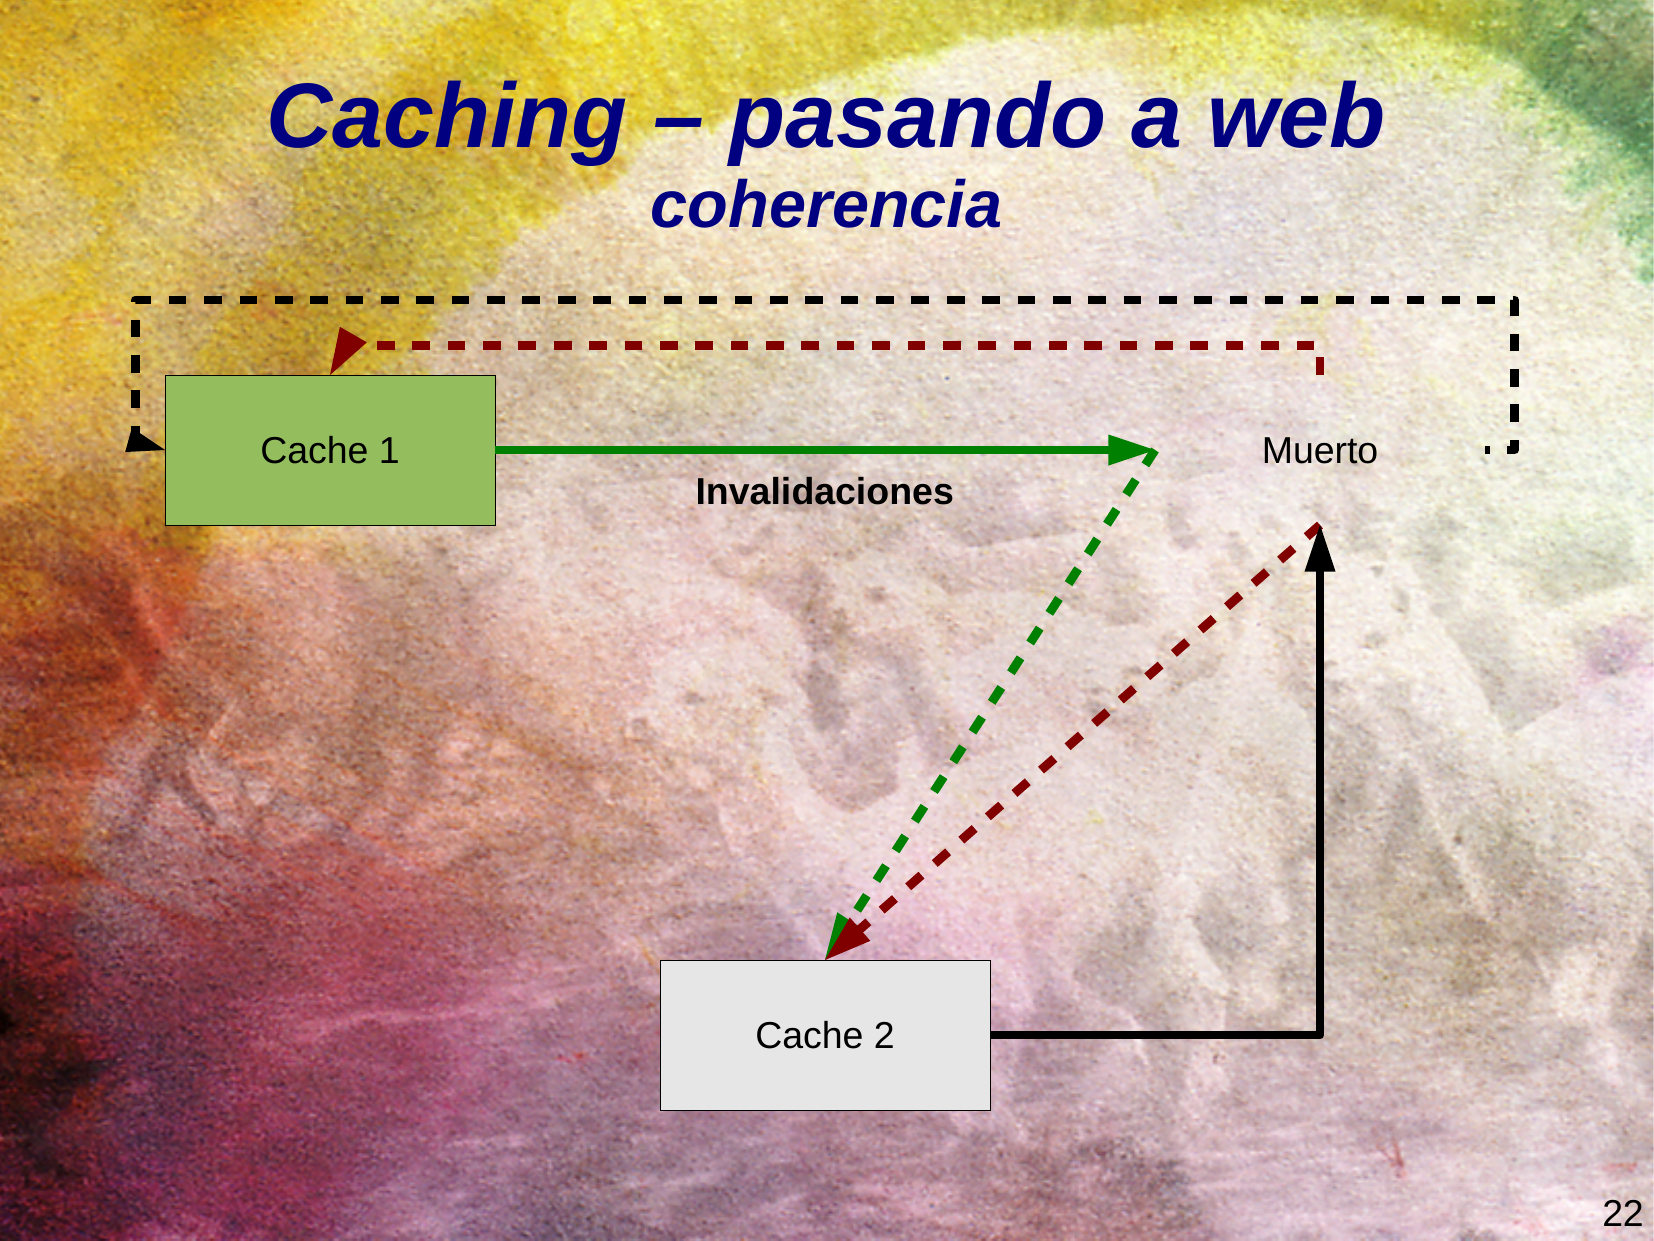

# Caching – pasando a web coherencia
Cache 1
Muerto
Cache 2
22